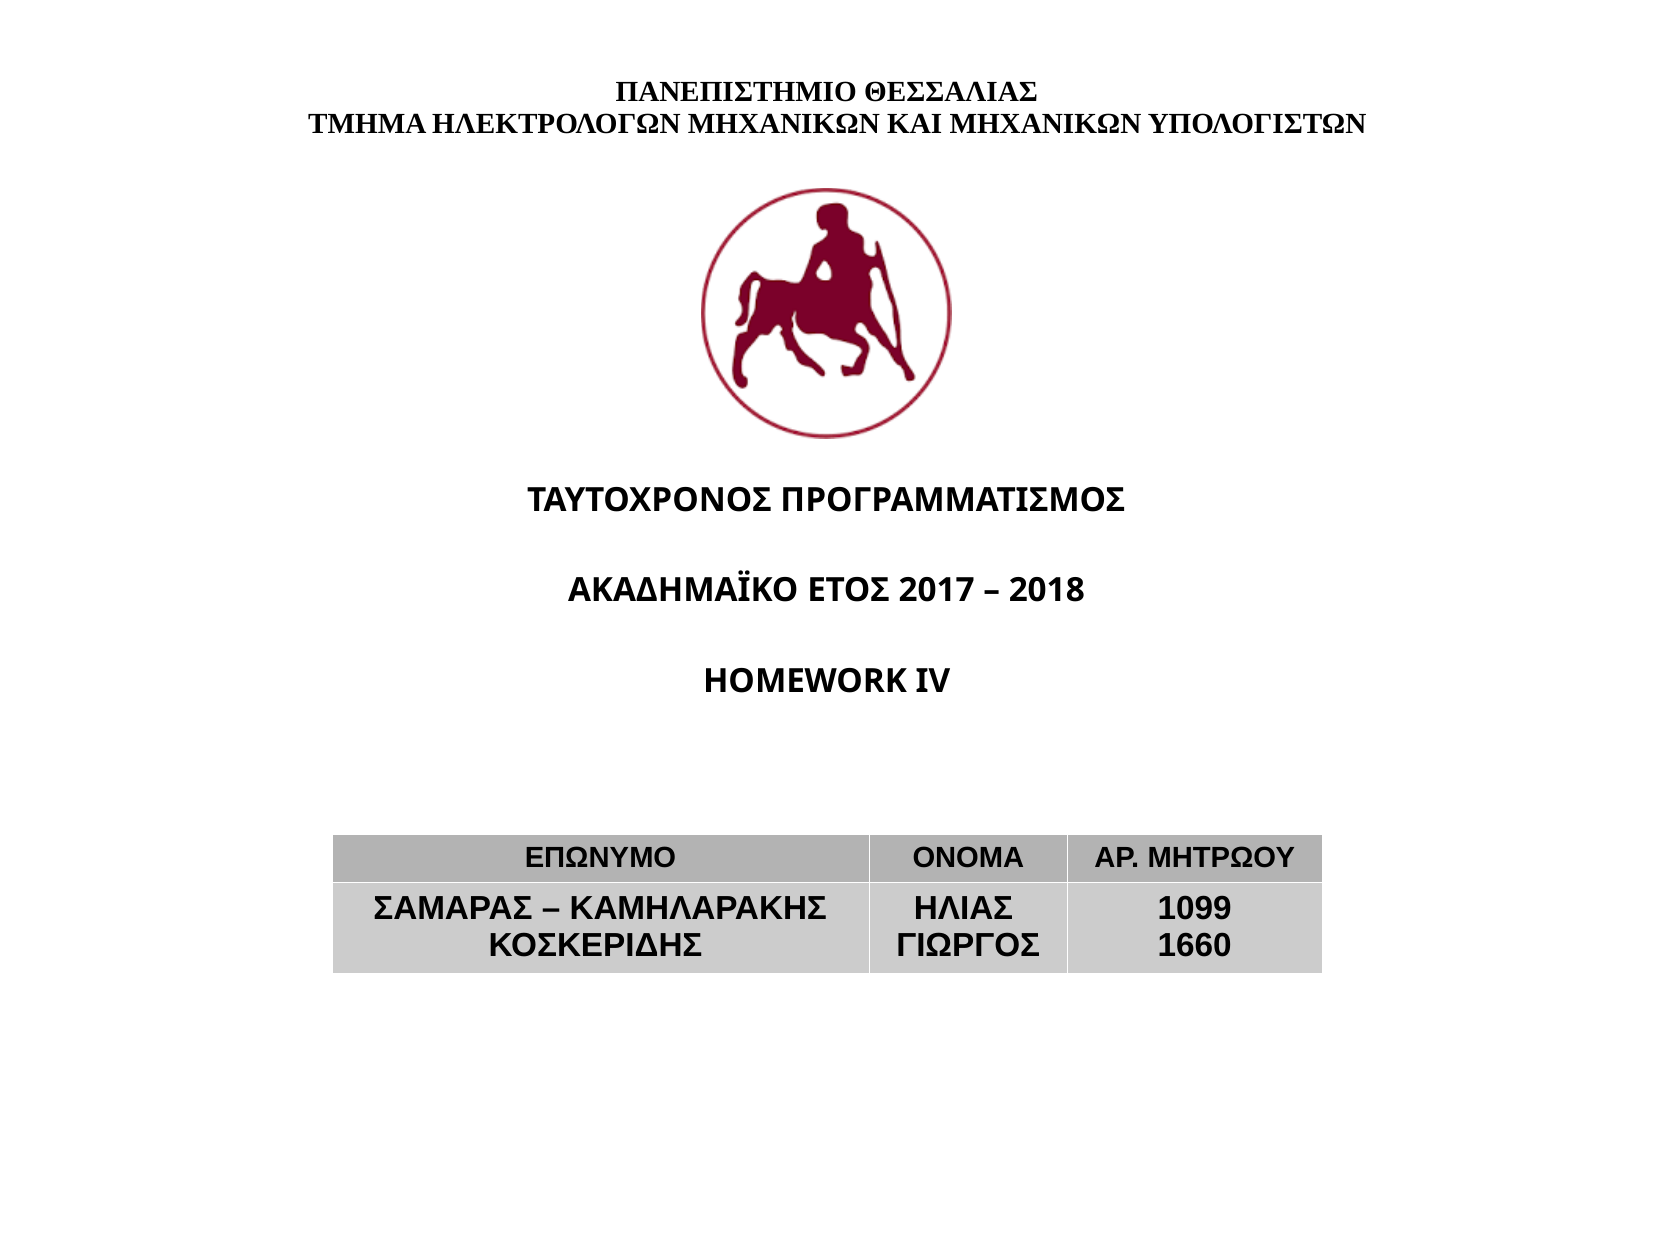

# ΠΑΝΕΠΙΣΤΗΜΙΟ ΘΕΣΣΑΛΙΑΣ ΤΜΗΜΑ ΗΛΕΚΤΡΟΛΟΓΩΝ ΜΗΧΑΝΙΚΩΝ ΚΑΙ ΜΗΧΑΝΙΚΩΝ ΥΠΟΛΟΓΙΣΤΩΝ
ΤΑΥΤΟΧΡΟΝΟΣ ΠΡΟΓΡΑΜΜΑΤΙΣΜΟΣ
ΑΚΑΔΗΜΑΪΚΟ ΕΤΟΣ 2017 – 2018
HOMEWORK IV
| ΕΠΩΝΥΜΟ | ΟΝΟΜΑ | ΑΡ. ΜΗΤΡΩΟΥ |
| --- | --- | --- |
| ΣΑΜΑΡΑΣ – ΚΑΜΗΛΑΡΑΚΗΣ ΚΟΣΚΕΡΙΔΗΣ | ΗΛΙΑΣ ΓΙΩΡΓΟΣ | 1099 1660 |